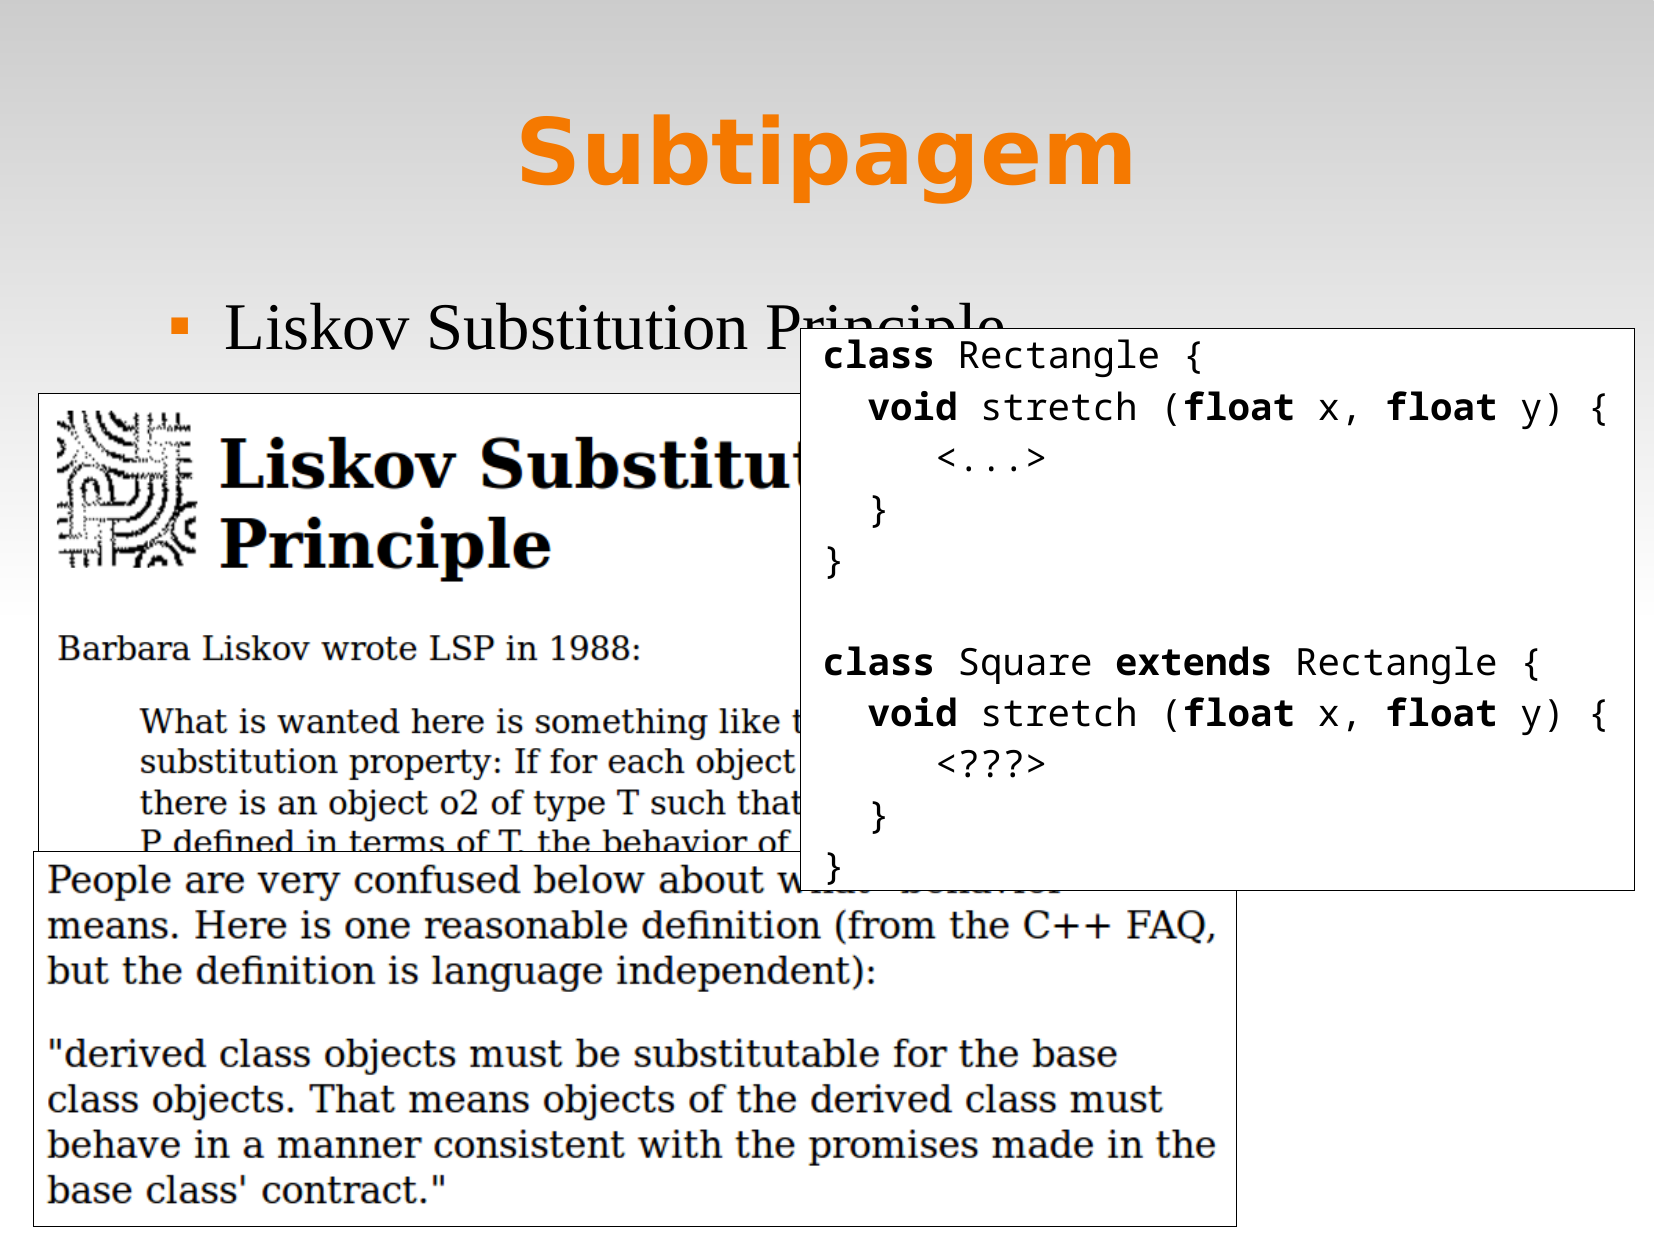

# Subtipagem
Liskov Substitution Principle
 class Rectangle {
 void stretch (float x, float y) {
 <...>
 }
 }
 class Square extends Rectangle {
 void stretch (float x, float y) {
 <???>
 }
 }